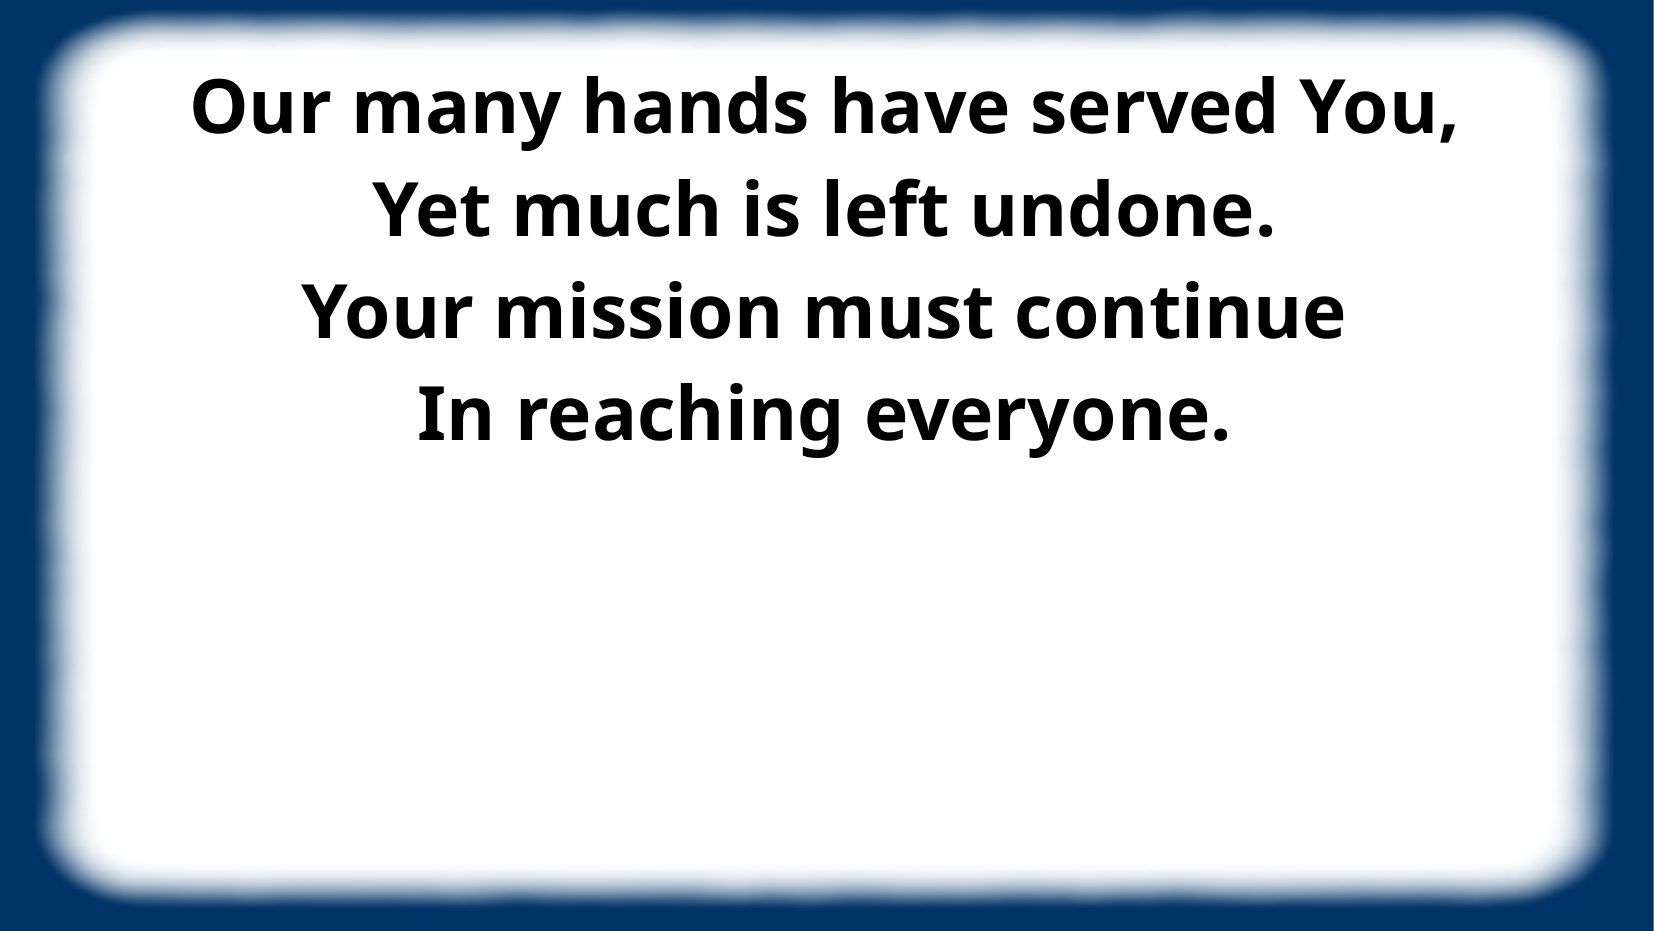

Our many hands have served You,
Yet much is left undone.
Your mission must continue
In reaching everyone.